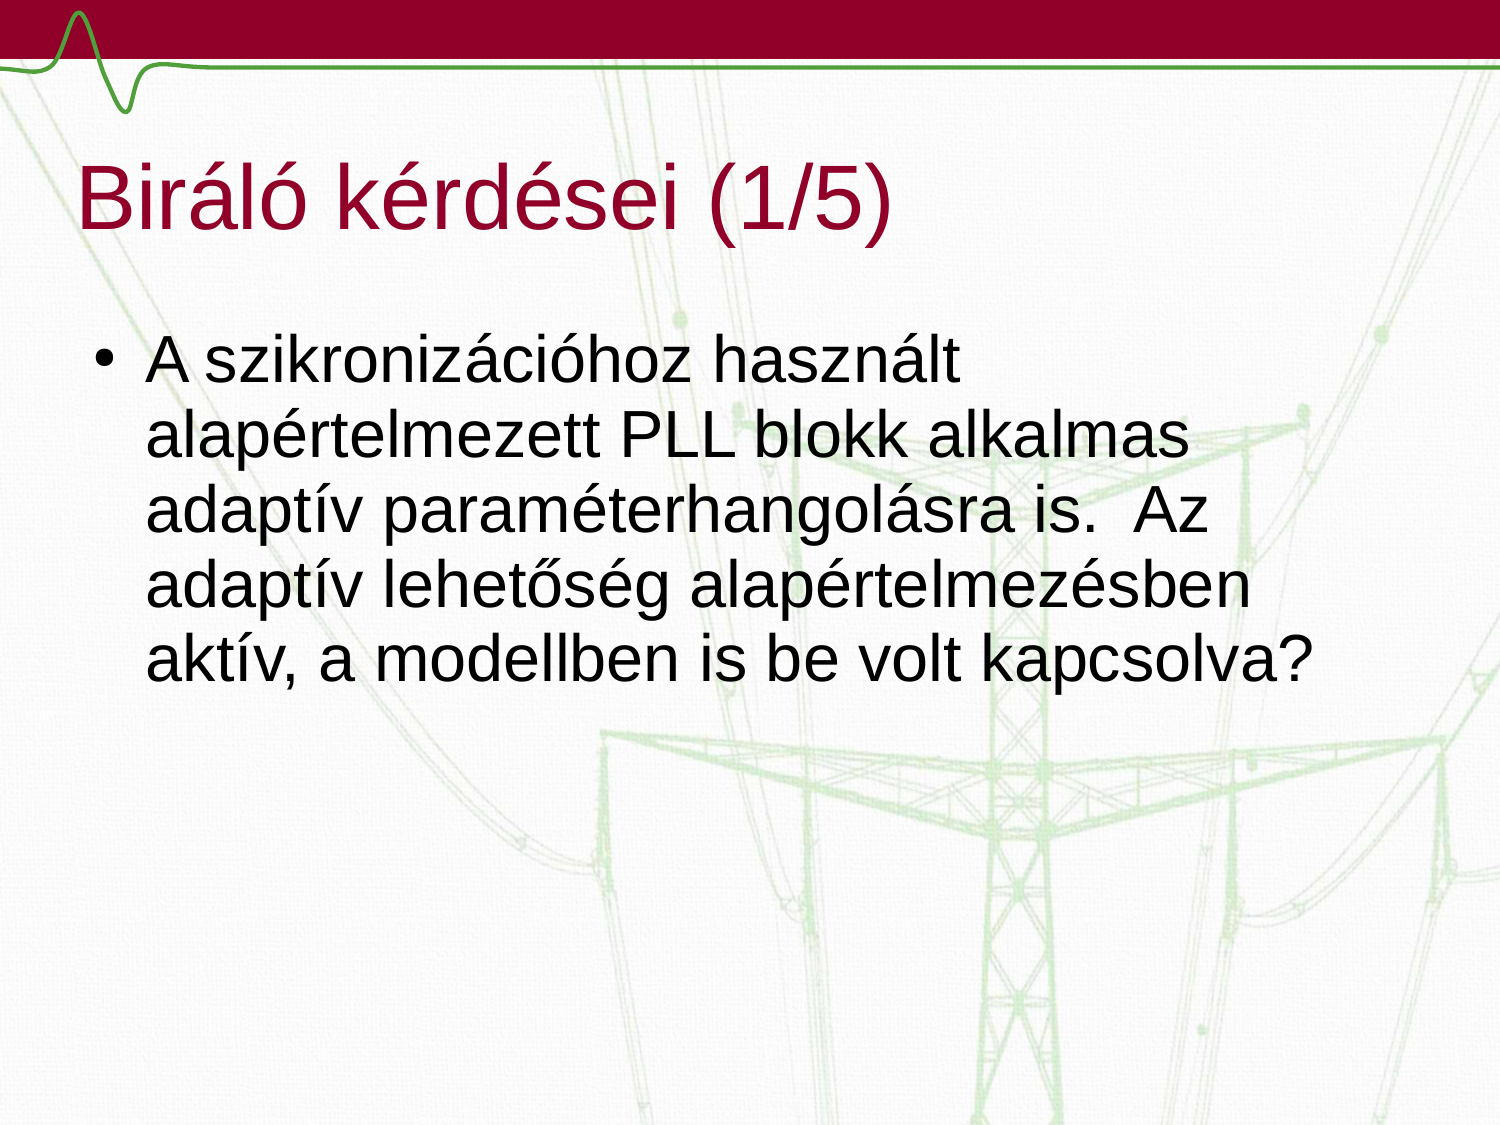

# Biráló kérdései (1/5)
A szikronizációhoz használt alapértelmezett PLL blokk alkalmas adaptív paraméterhangolásra is. Az adaptív lehetőség alapértelmezésben aktív, a modellben is be volt kapcsolva?